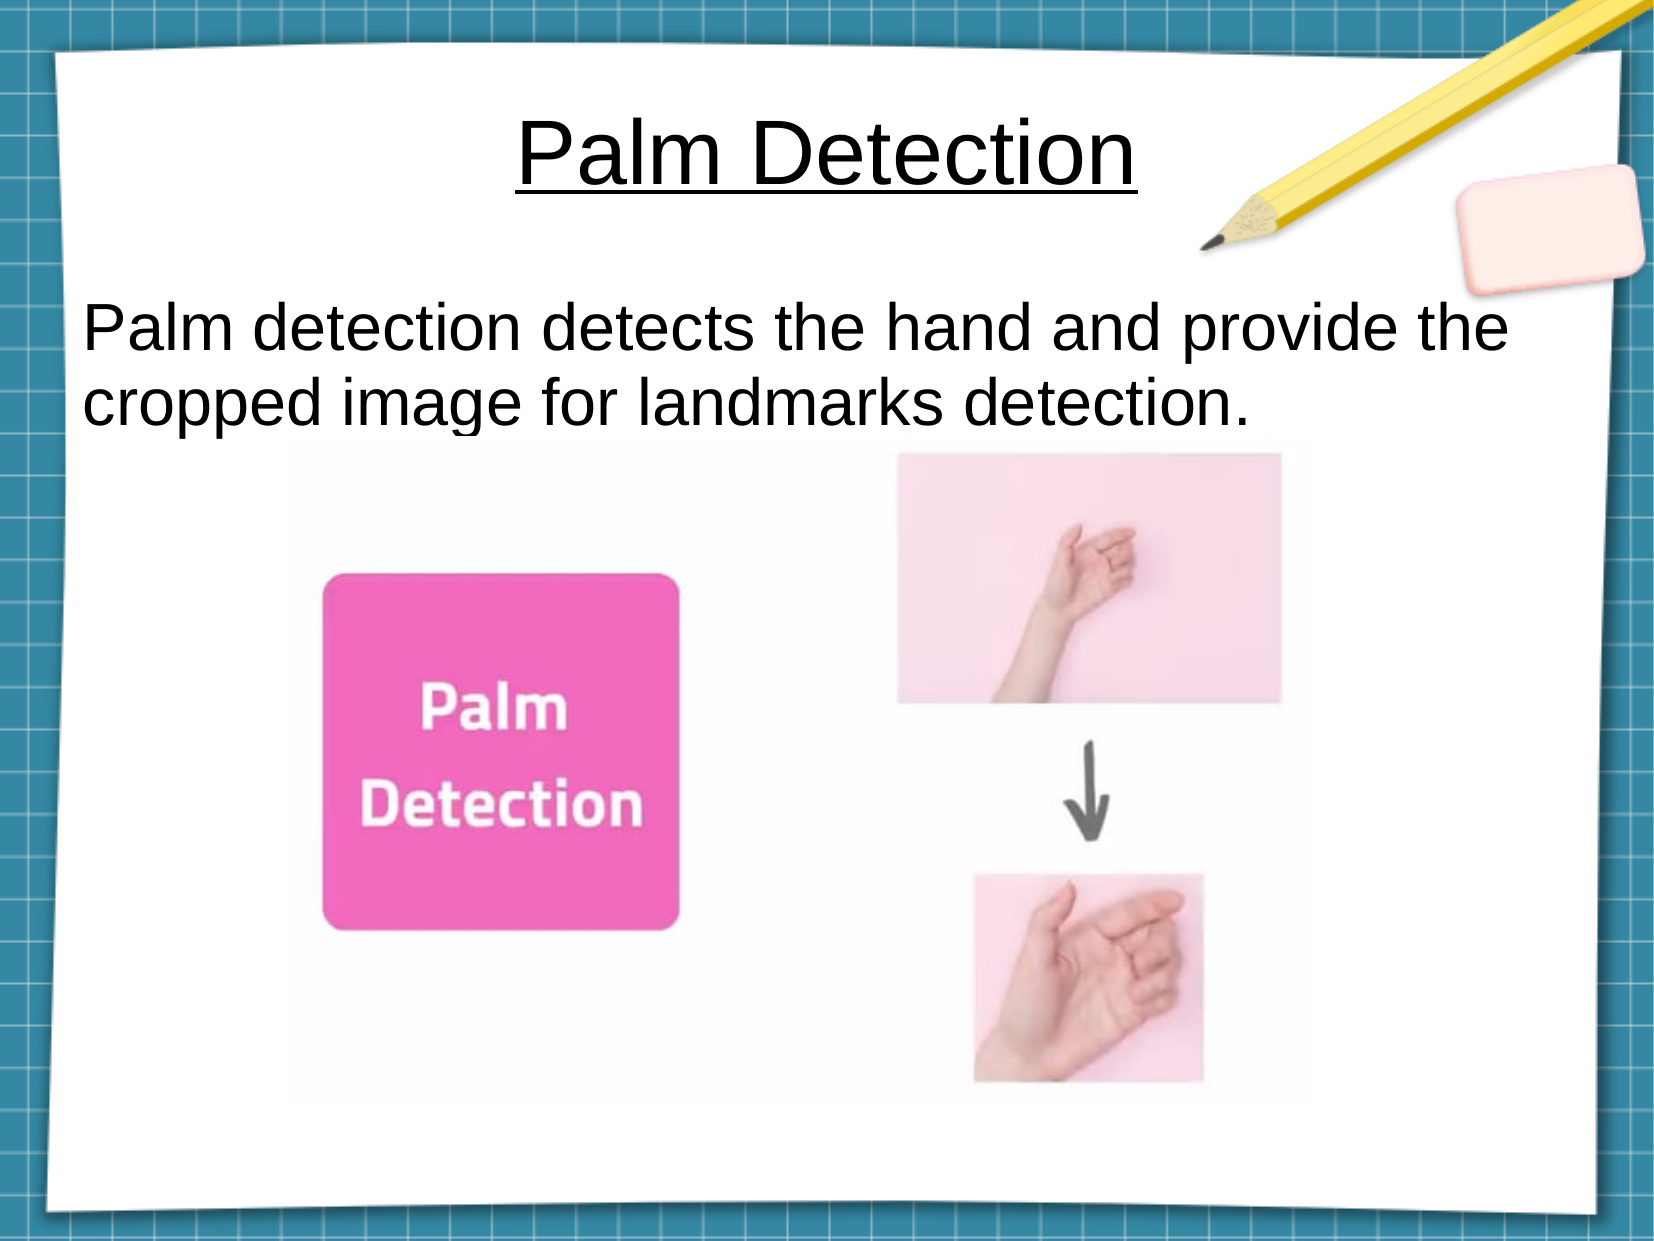

# Palm Detection
Palm detection detects the hand and provide the cropped image for landmarks detection.